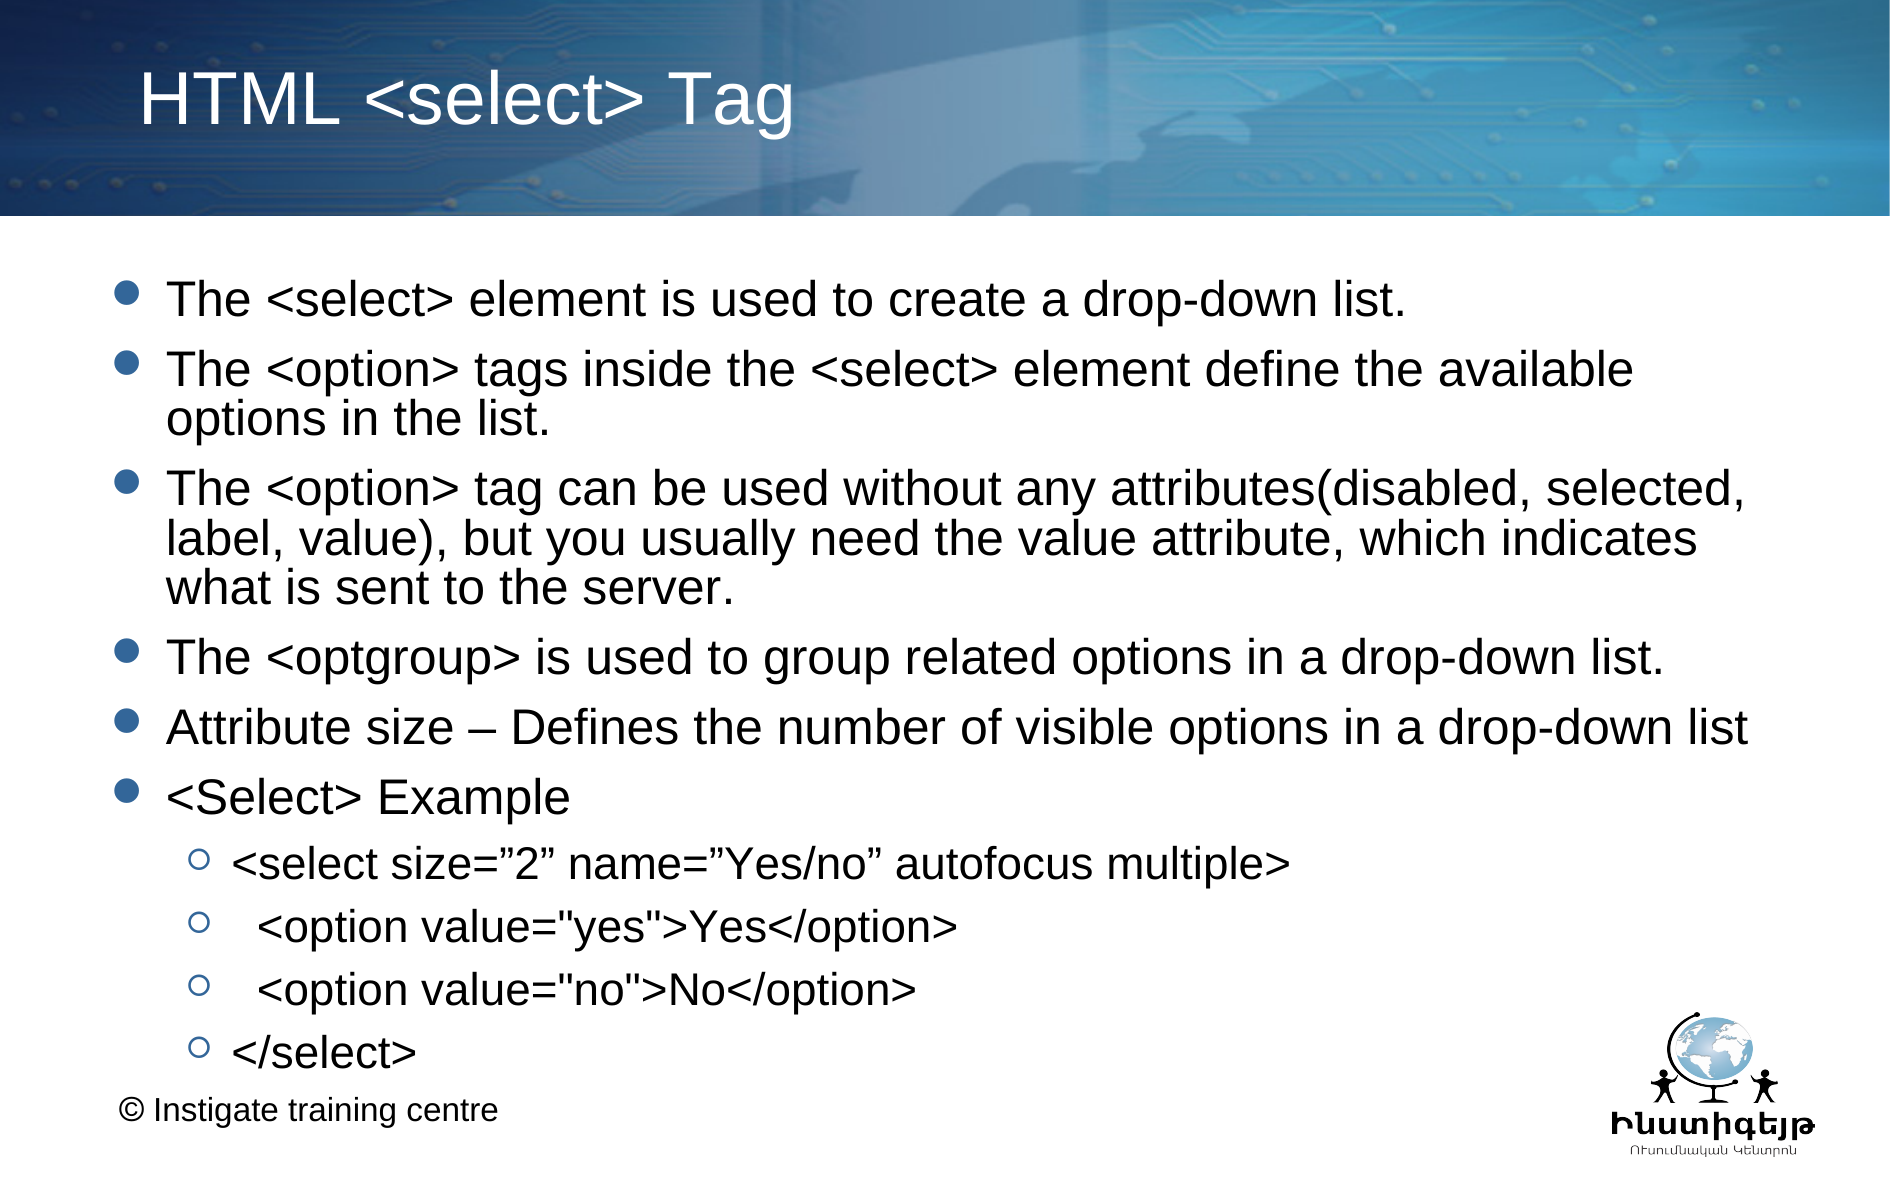

HTML <select> Tag
# The <select> element is used to create a drop-down list.
The <option> tags inside the <select> element define the available options in the list.
The <option> tag can be used without any attributes(disabled, selected, label, value), but you usually need the value attribute, which indicates what is sent to the server.
The <optgroup> is used to group related options in a drop-down list.
Attribute size – Defines the number of visible options in a drop-down list
<Select> Example
<select size=”2” name=”Yes/no” autofocus multiple>
 <option value="yes">Yes</option>
 <option value="no">No</option>
</select>